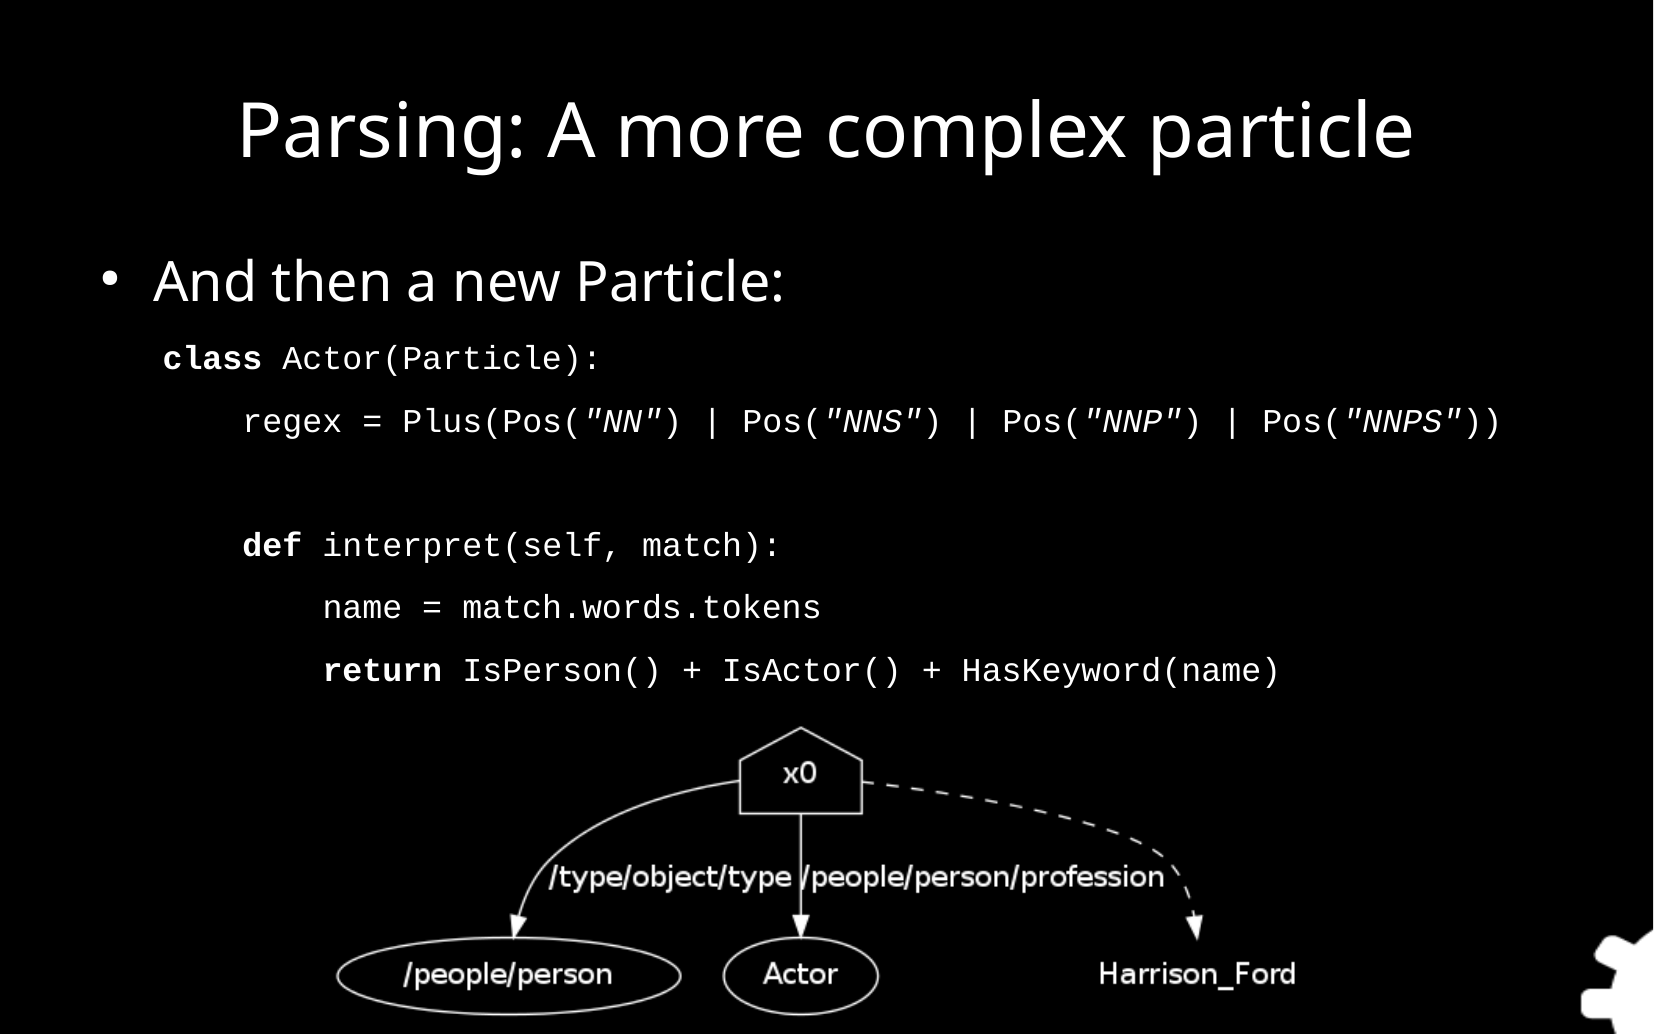

# Parsing: A more complex particle
And then a new Particle:
 class Actor(Particle):
 regex = Plus(Pos("NN") | Pos("NNS") | Pos("NNP") | Pos("NNPS"))
 def interpret(self, match):
 name = match.words.tokens
 return IsPerson() + IsActor() + HasKeyword(name)